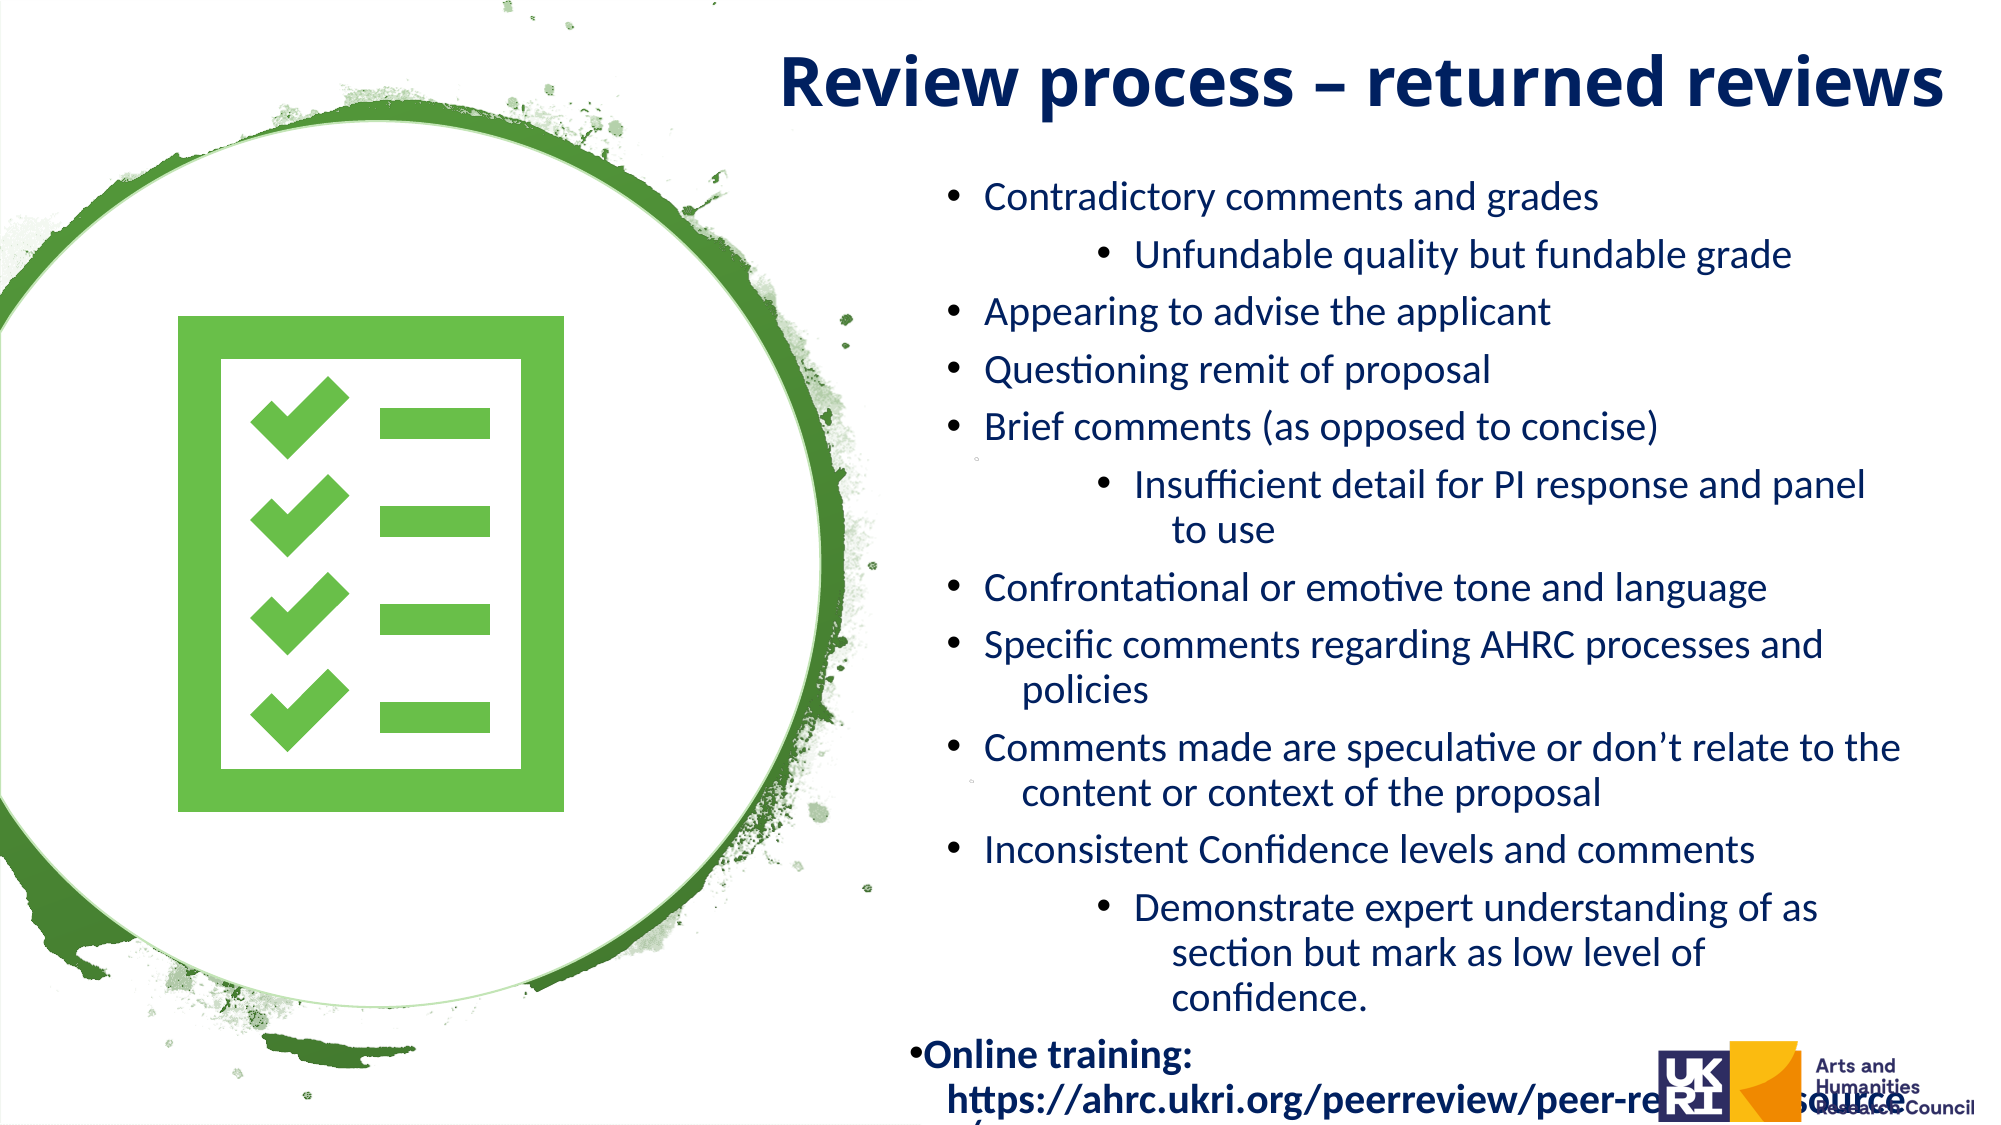

Review process – returned reviews
Contradictory comments and grades
Unfundable quality but fundable grade
Appearing to advise the applicant
Questioning remit of proposal
Brief comments (as opposed to concise)
Insufficient detail for PI response and panel to use
Confrontational or emotive tone and language
Specific comments regarding AHRC processes and policies
Comments made are speculative or don’t relate to the content or context of the proposal
Inconsistent Confidence levels and comments
Demonstrate expert understanding of as section but mark as low level of confidence.
Online training: https://ahrc.ukri.org/peerreview/peer-review-resources/ - detailed information by form category